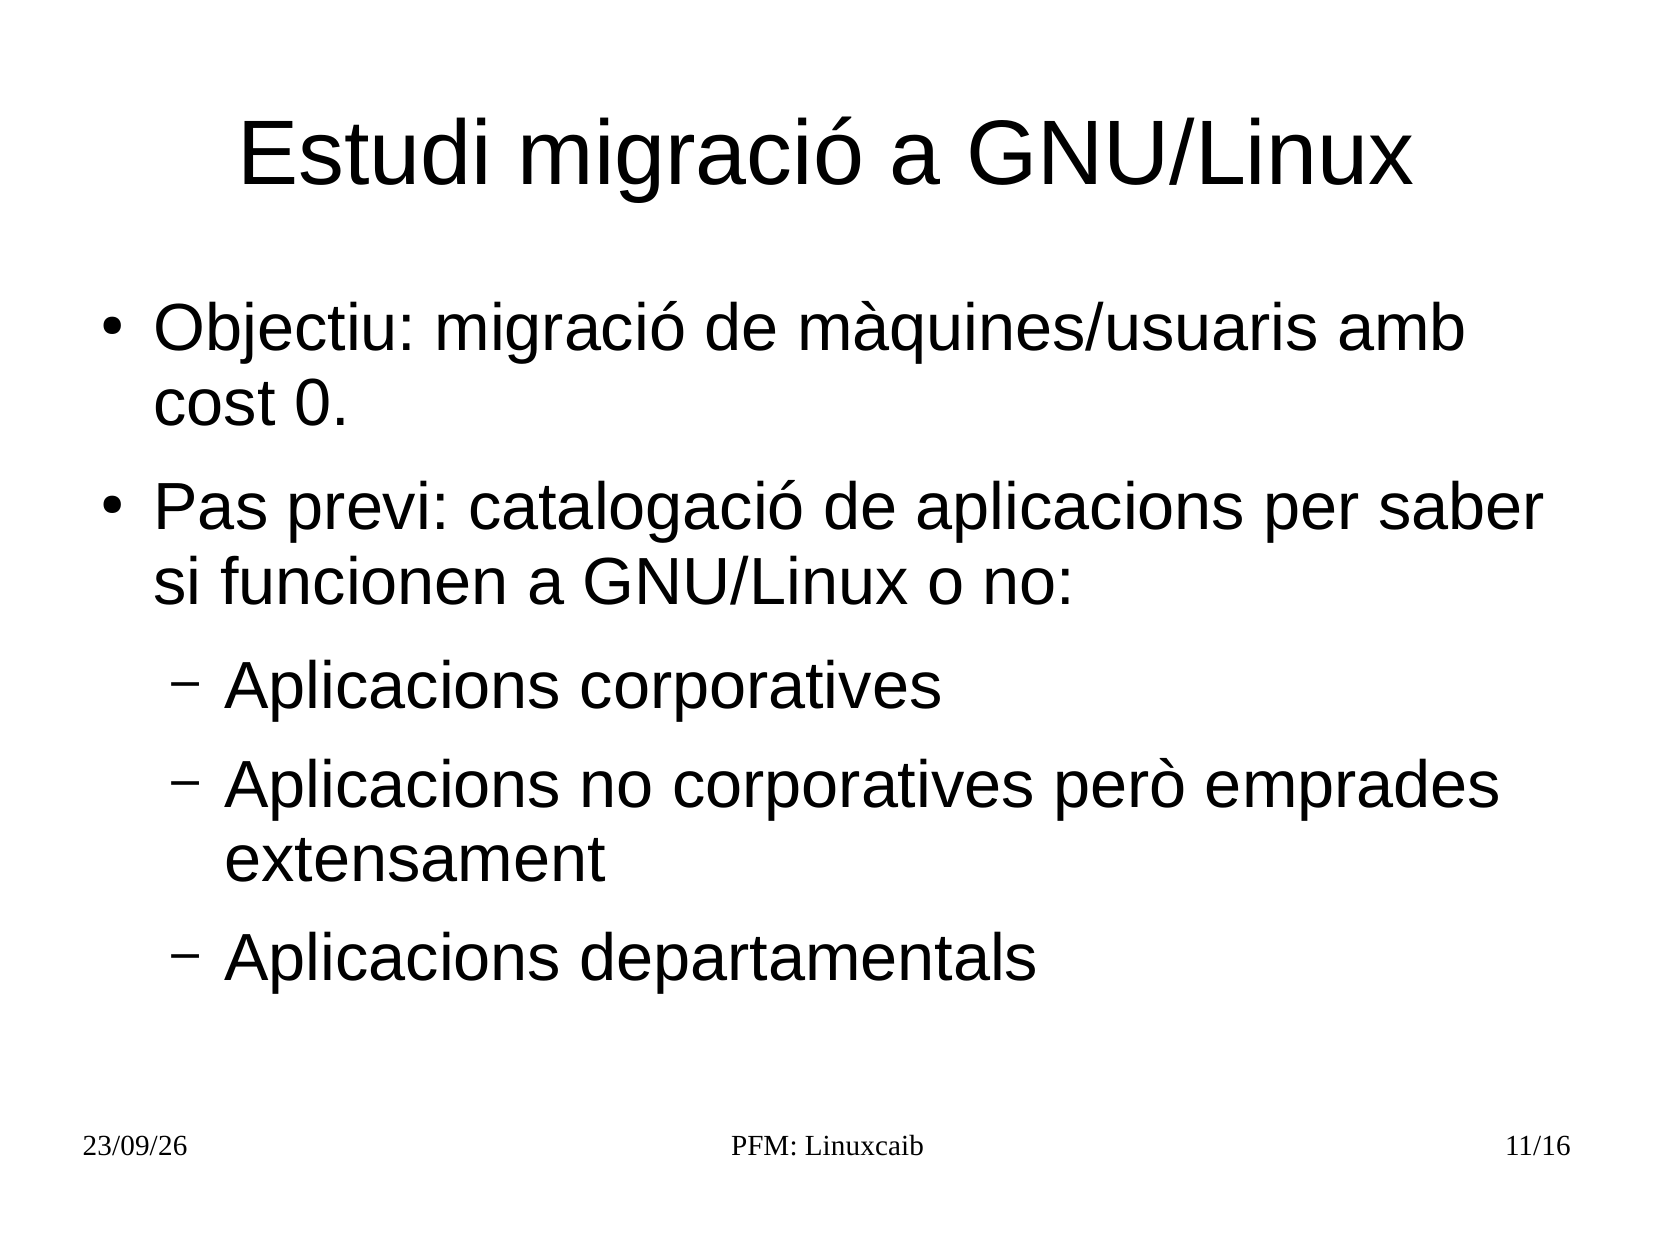

# Estudi migració a GNU/Linux
Objectiu: migració de màquines/usuaris amb cost 0.
Pas previ: catalogació de aplicacions per saber si funcionen a GNU/Linux o no:
Aplicacions corporatives
Aplicacions no corporatives però emprades extensament
Aplicacions departamentals
PFM: Linuxcaib
11